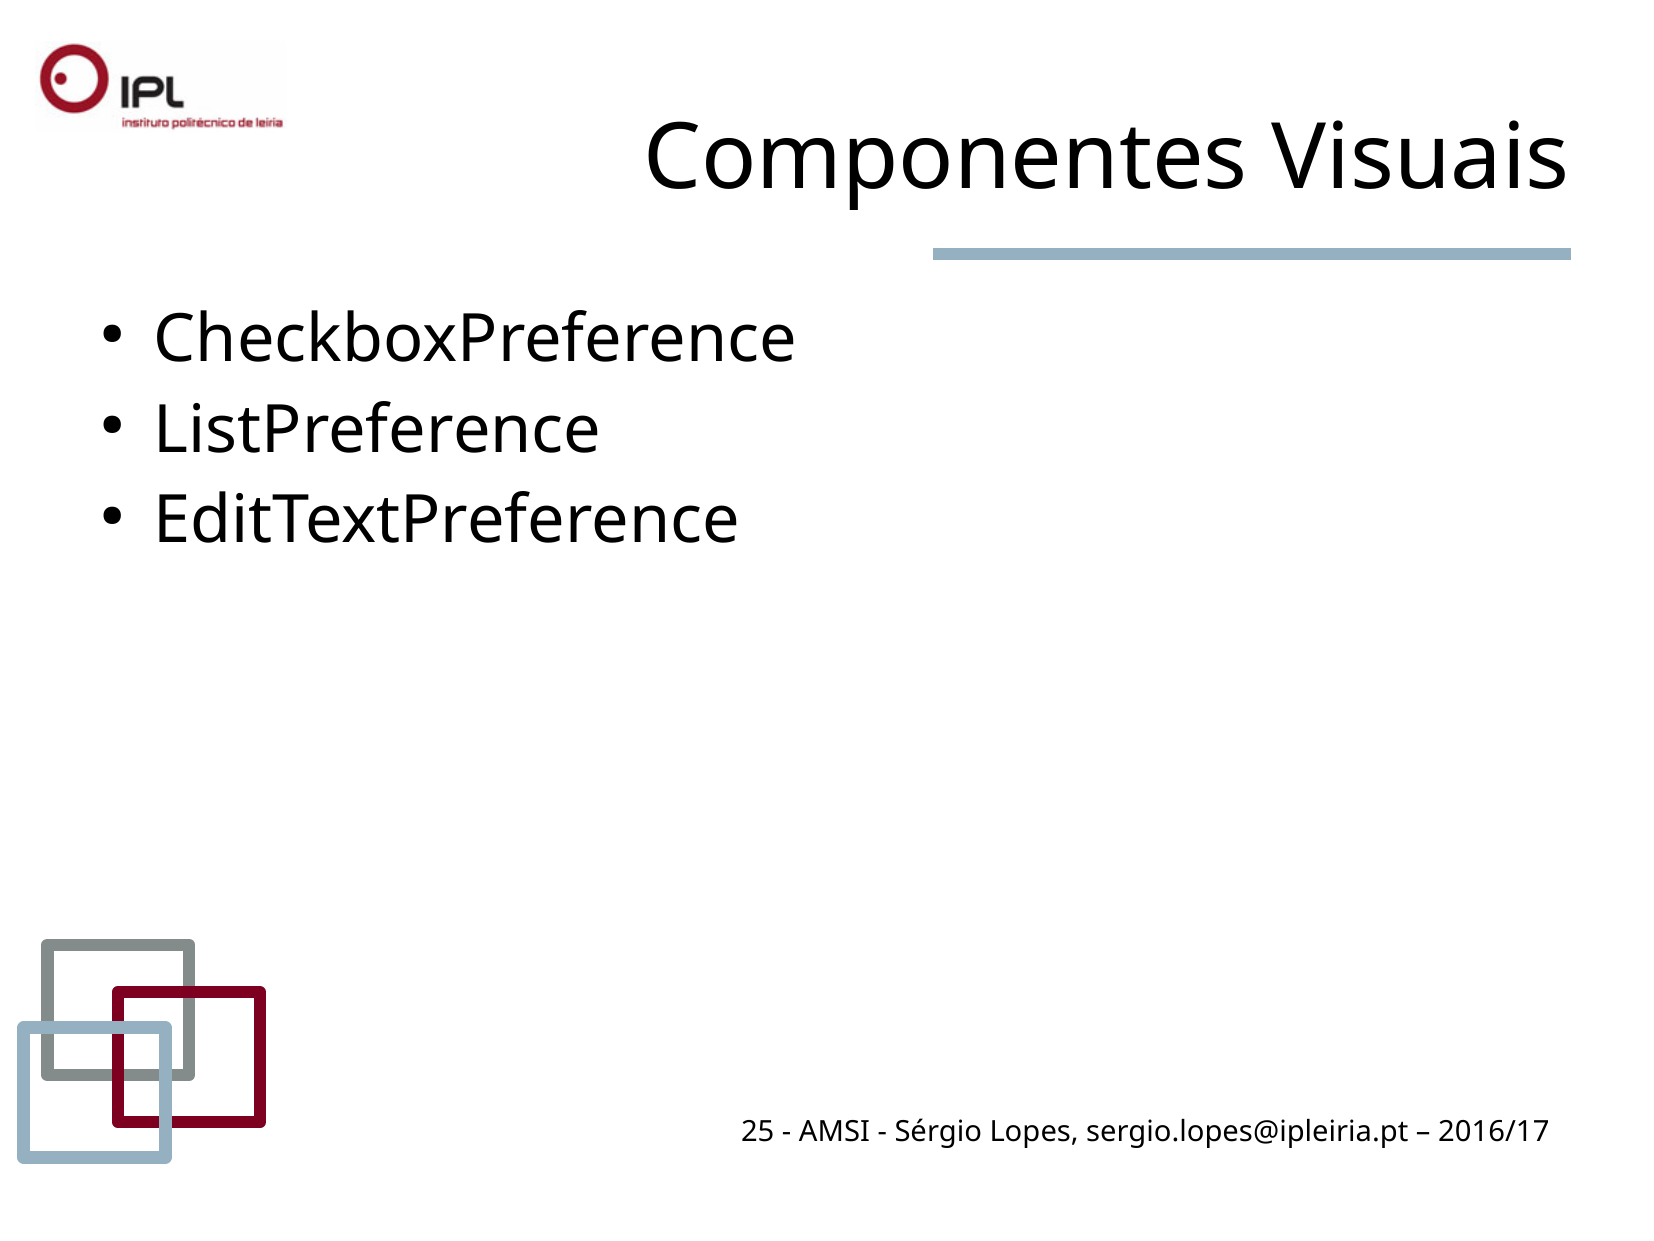

# Componentes Visuais
CheckboxPreference
ListPreference
EditTextPreference
25 - AMSI - Sérgio Lopes, sergio.lopes@ipleiria.pt – 2016/17